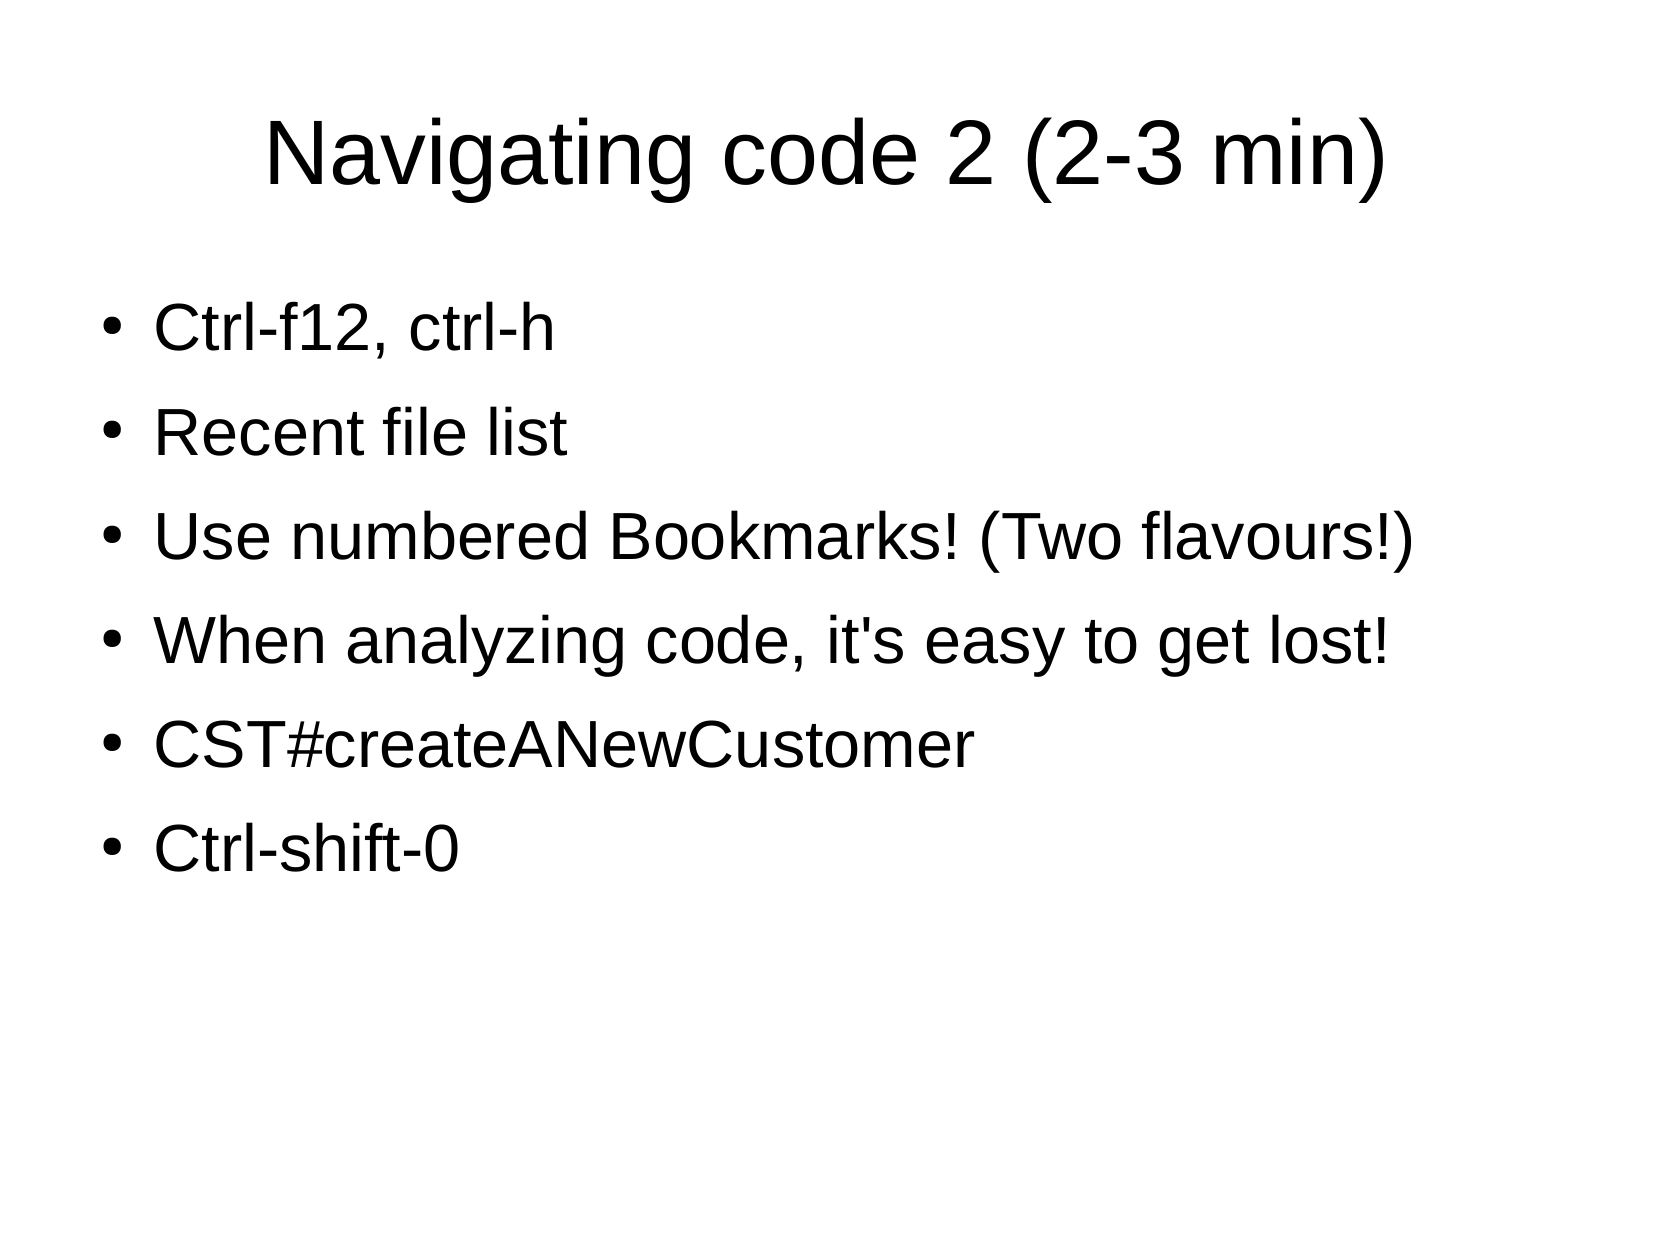

# Navigating code 2 (2-3 min)
Ctrl-f12, ctrl-h
Recent file list
Use numbered Bookmarks! (Two flavours!)
When analyzing code, it's easy to get lost!
CST#createANewCustomer
Ctrl-shift-0